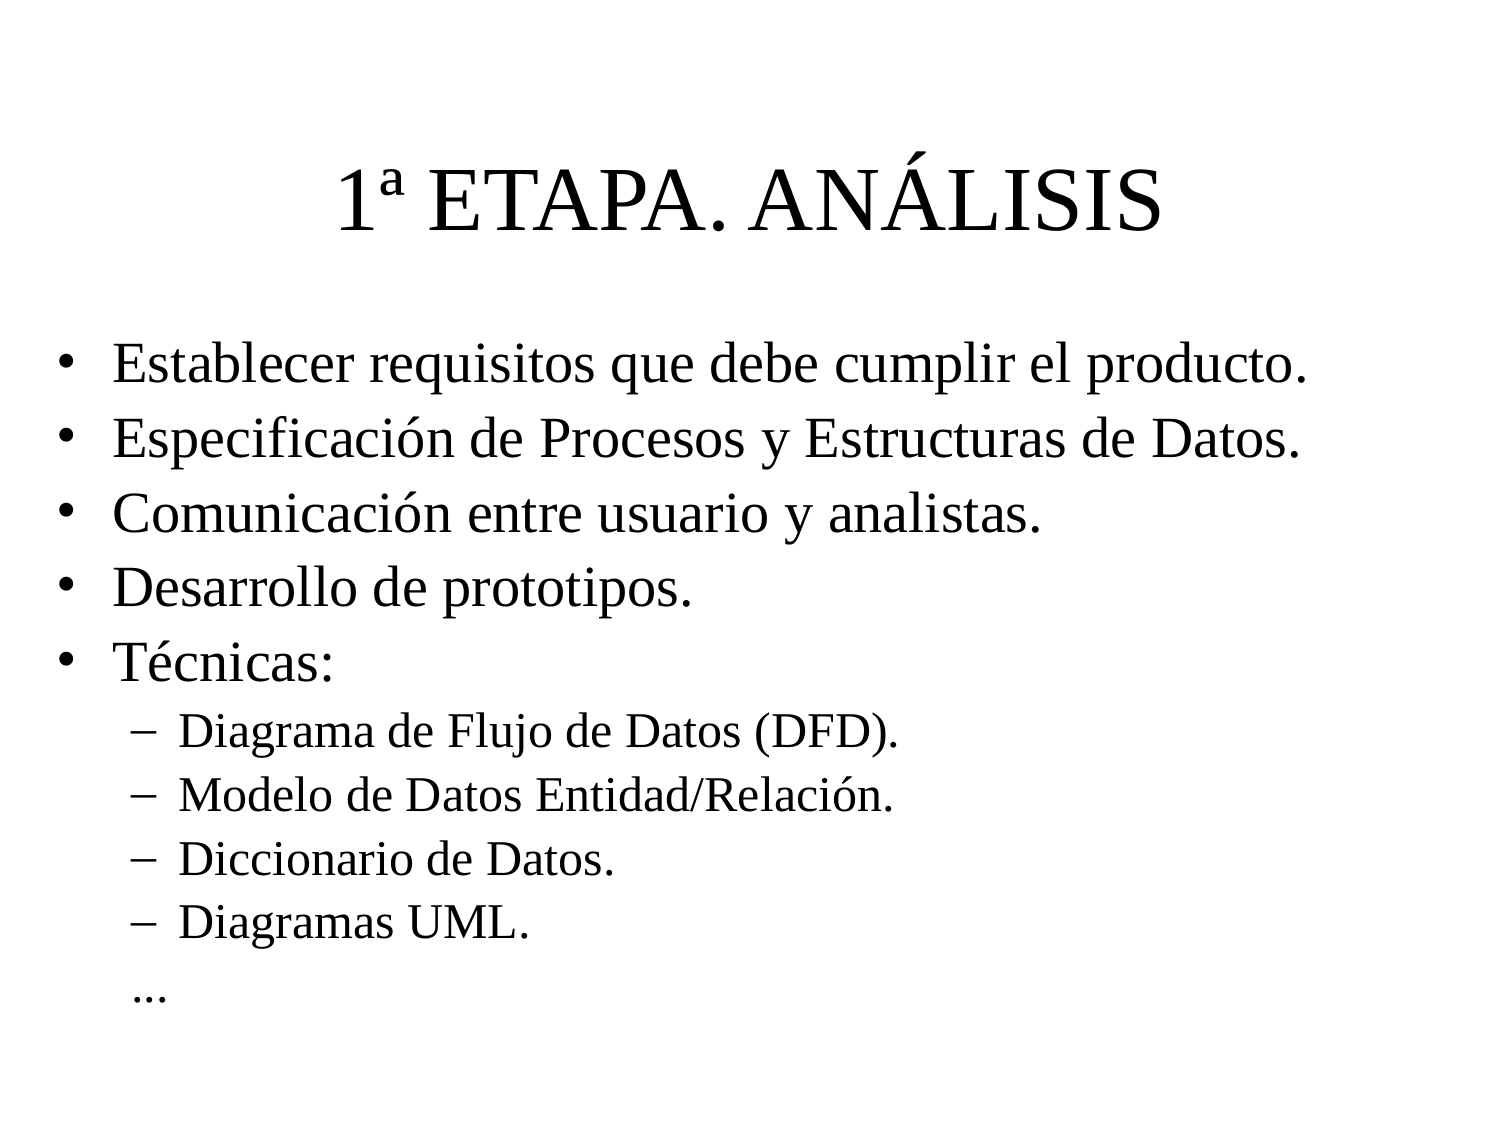

# 1ª ETAPA. ANÁLISIS
Establecer requisitos que debe cumplir el producto.
Especificación de Procesos y Estructuras de Datos.
Comunicación entre usuario y analistas.
Desarrollo de prototipos.
Técnicas:
Diagrama de Flujo de Datos (DFD).
Modelo de Datos Entidad/Relación.
Diccionario de Datos.
Diagramas UML.
...